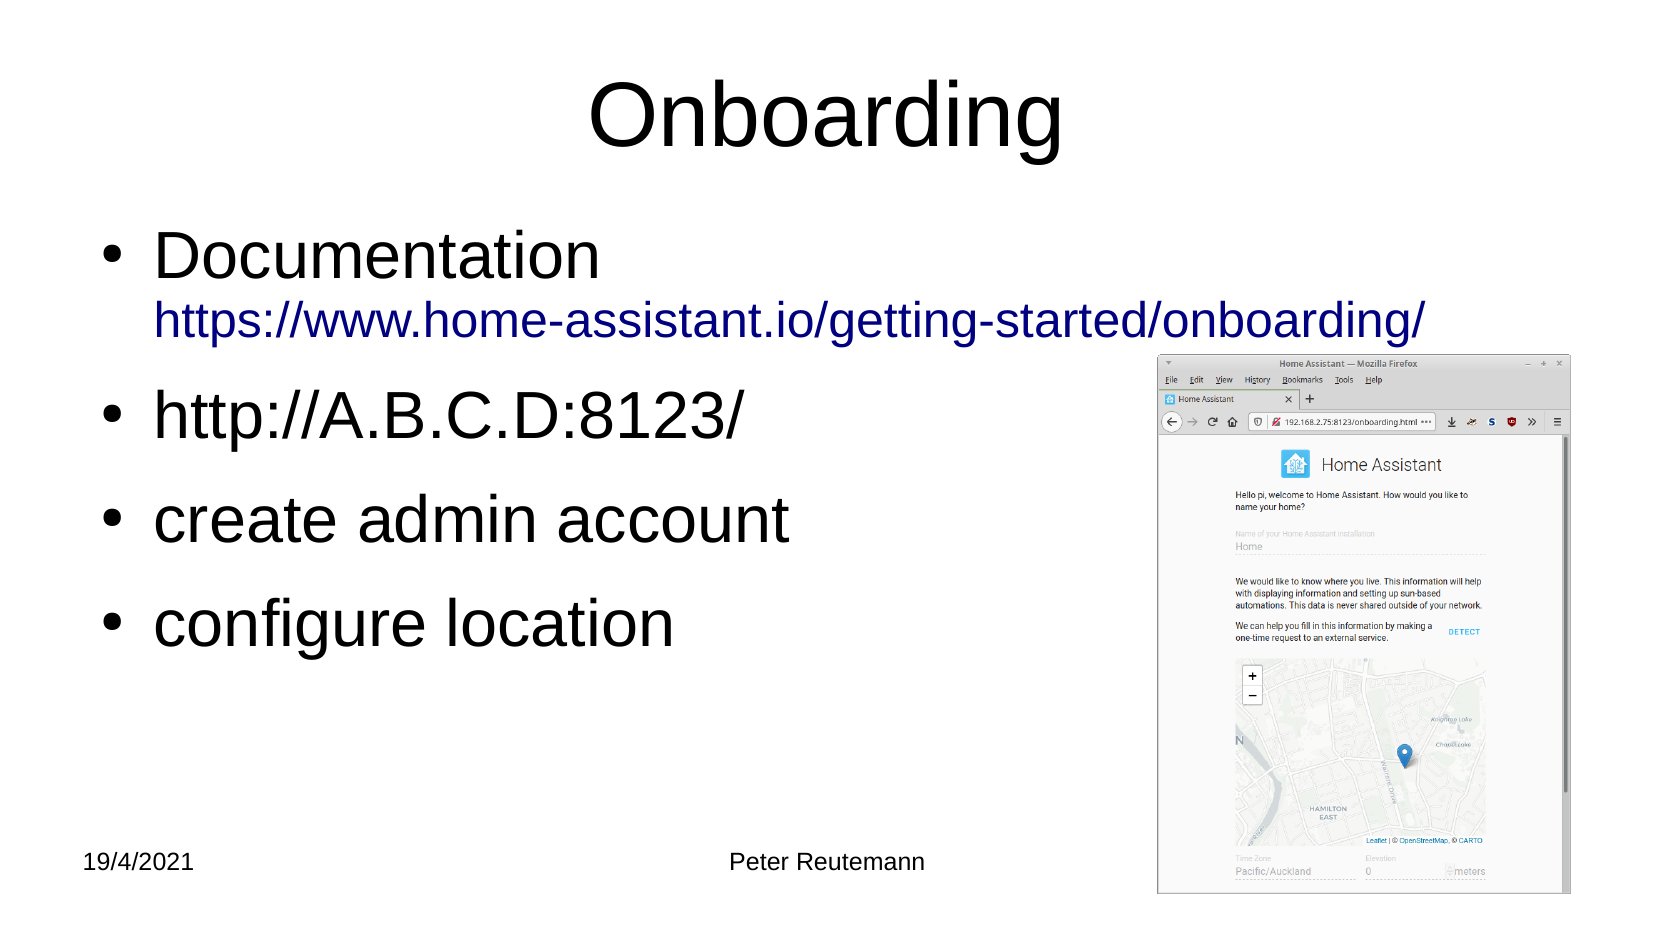

# Onboarding
Documentationhttps://www.home-assistant.io/getting-started/onboarding/
http://A.B.C.D:8123/
create admin account
configure location
19/4/2021
Peter Reutemann
6